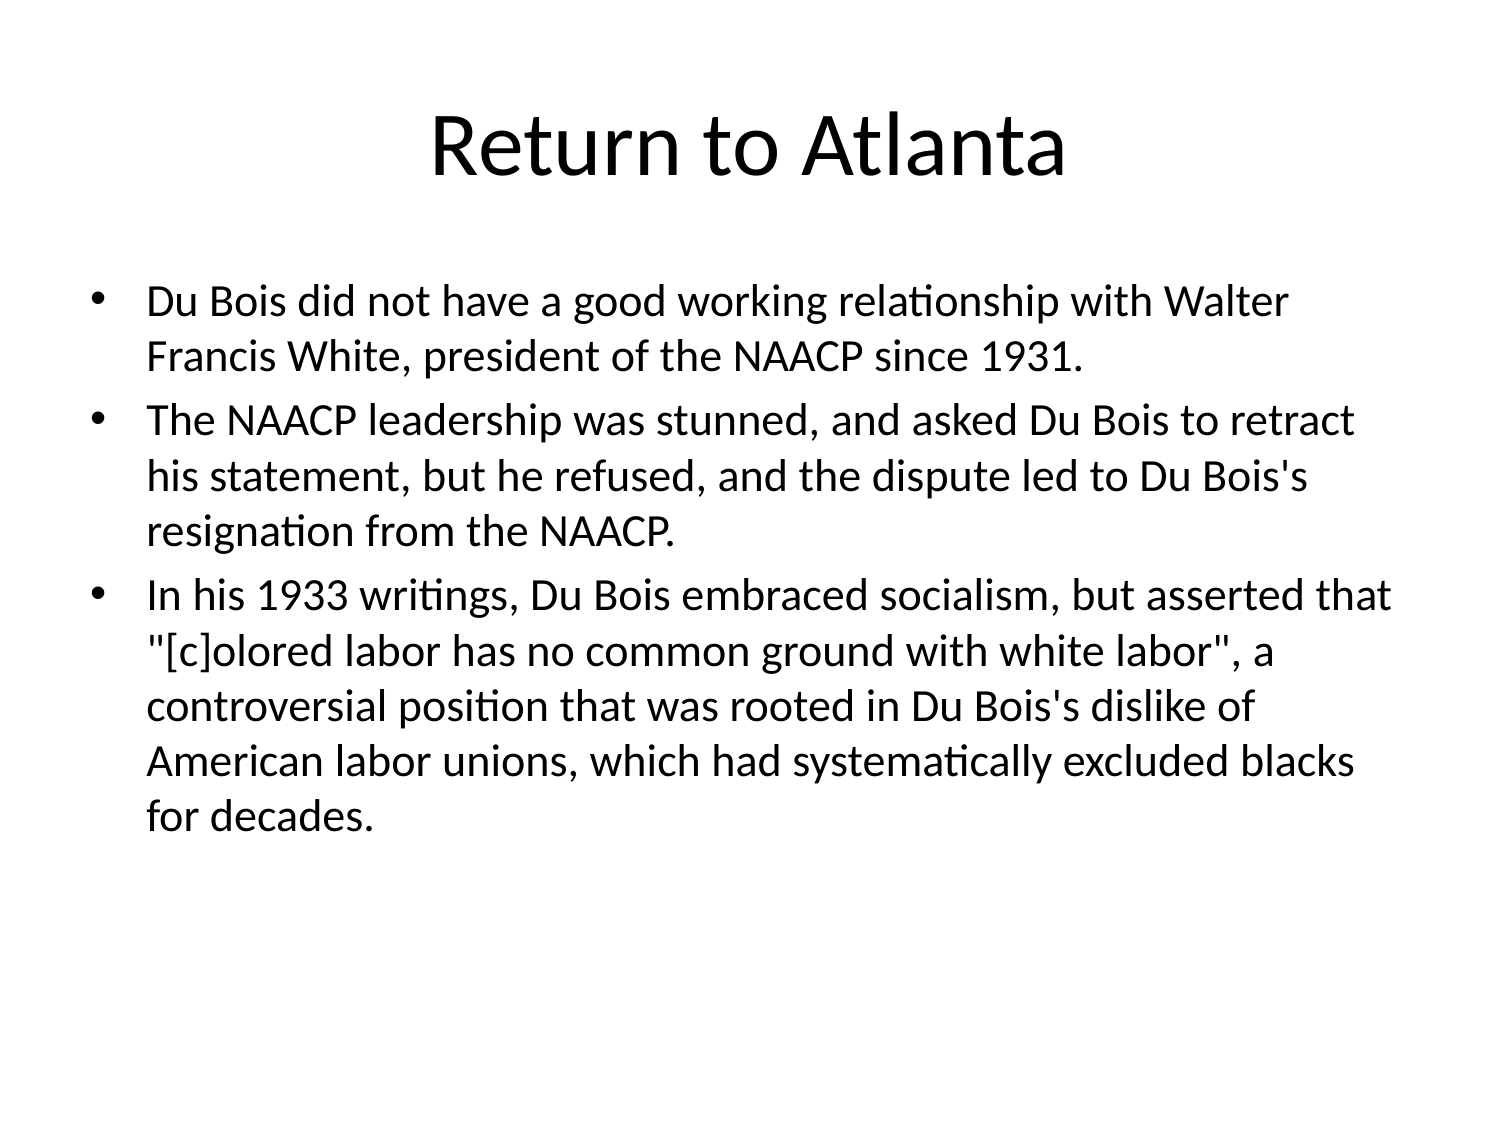

# Return to Atlanta
Du Bois did not have a good working relationship with Walter Francis White, president of the NAACP since 1931.
The NAACP leadership was stunned, and asked Du Bois to retract his statement, but he refused, and the dispute led to Du Bois's resignation from the NAACP.
In his 1933 writings, Du Bois embraced socialism, but asserted that "[c]olored labor has no common ground with white labor", a controversial position that was rooted in Du Bois's dislike of American labor unions, which had systematically excluded blacks for decades.